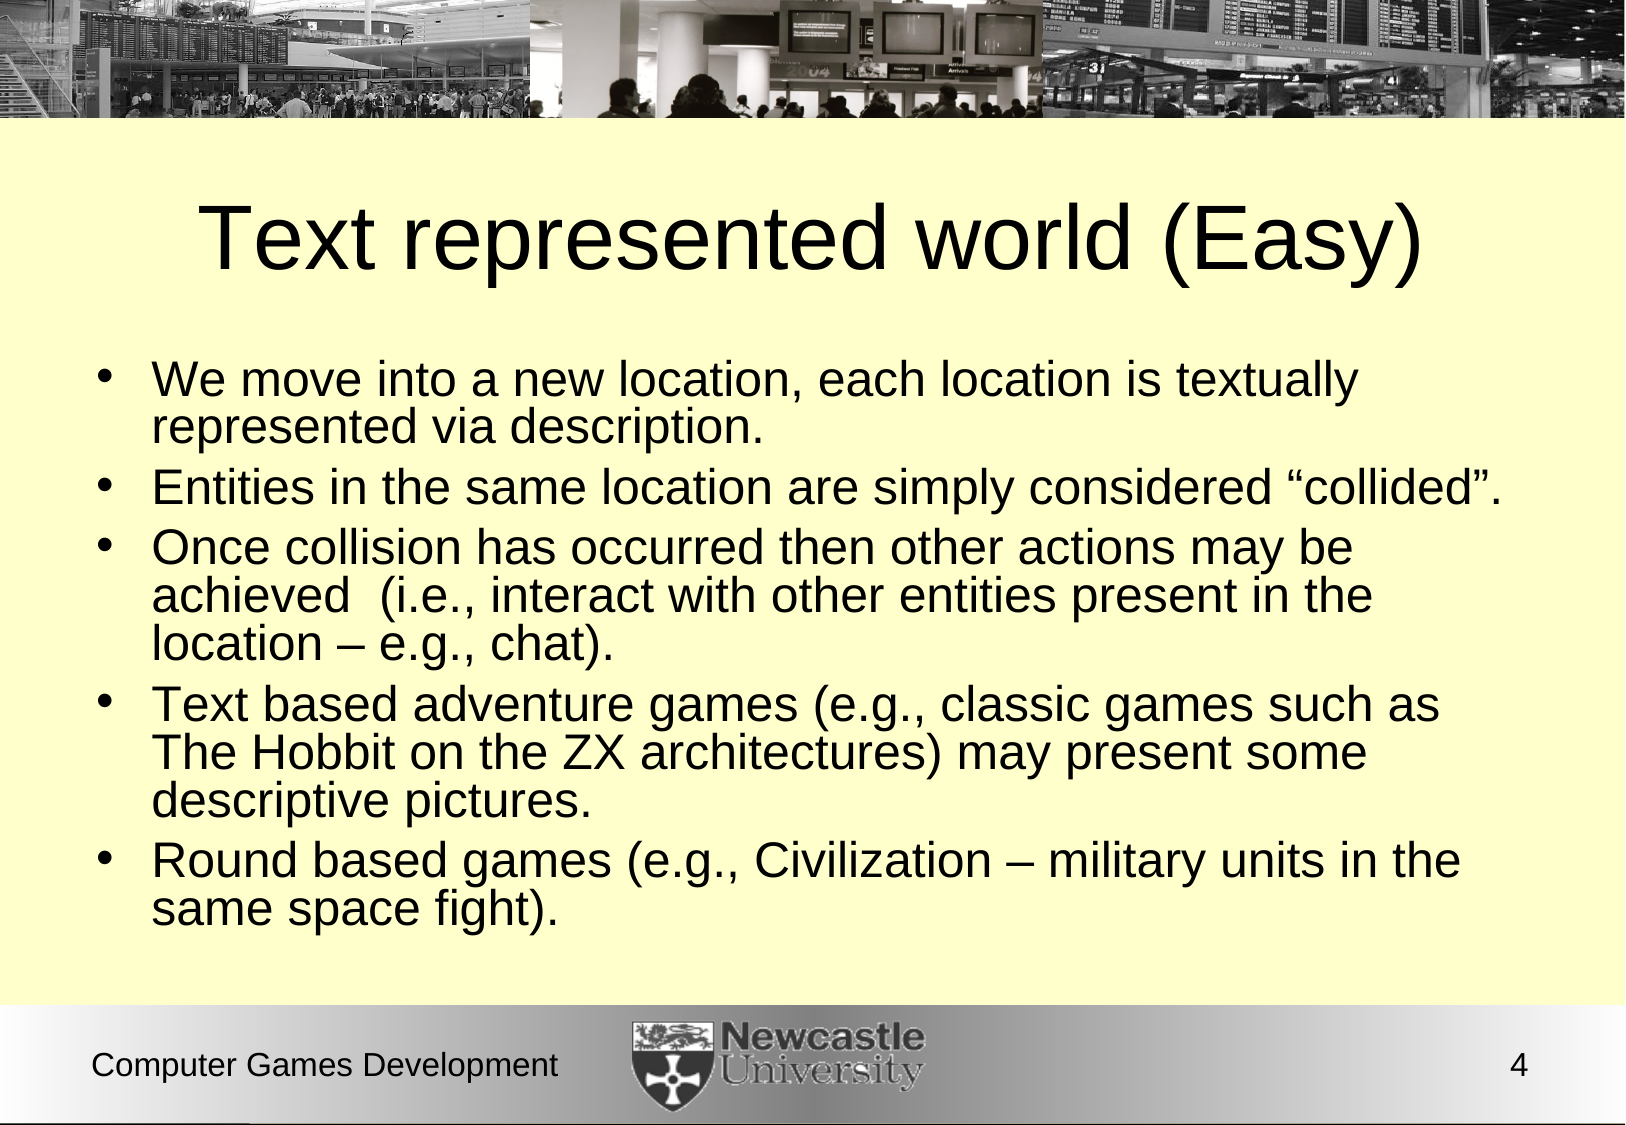

Text represented world (Easy)
We move into a new location, each location is textually represented via description.
Entities in the same location are simply considered “collided”.
Once collision has occurred then other actions may be achieved (i.e., interact with other entities present in the location – e.g., chat).
Text based adventure games (e.g., classic games such as The Hobbit on the ZX architectures) may present some descriptive pictures.
Round based games (e.g., Civilization – military units in the same space fight).
Computer Games Development